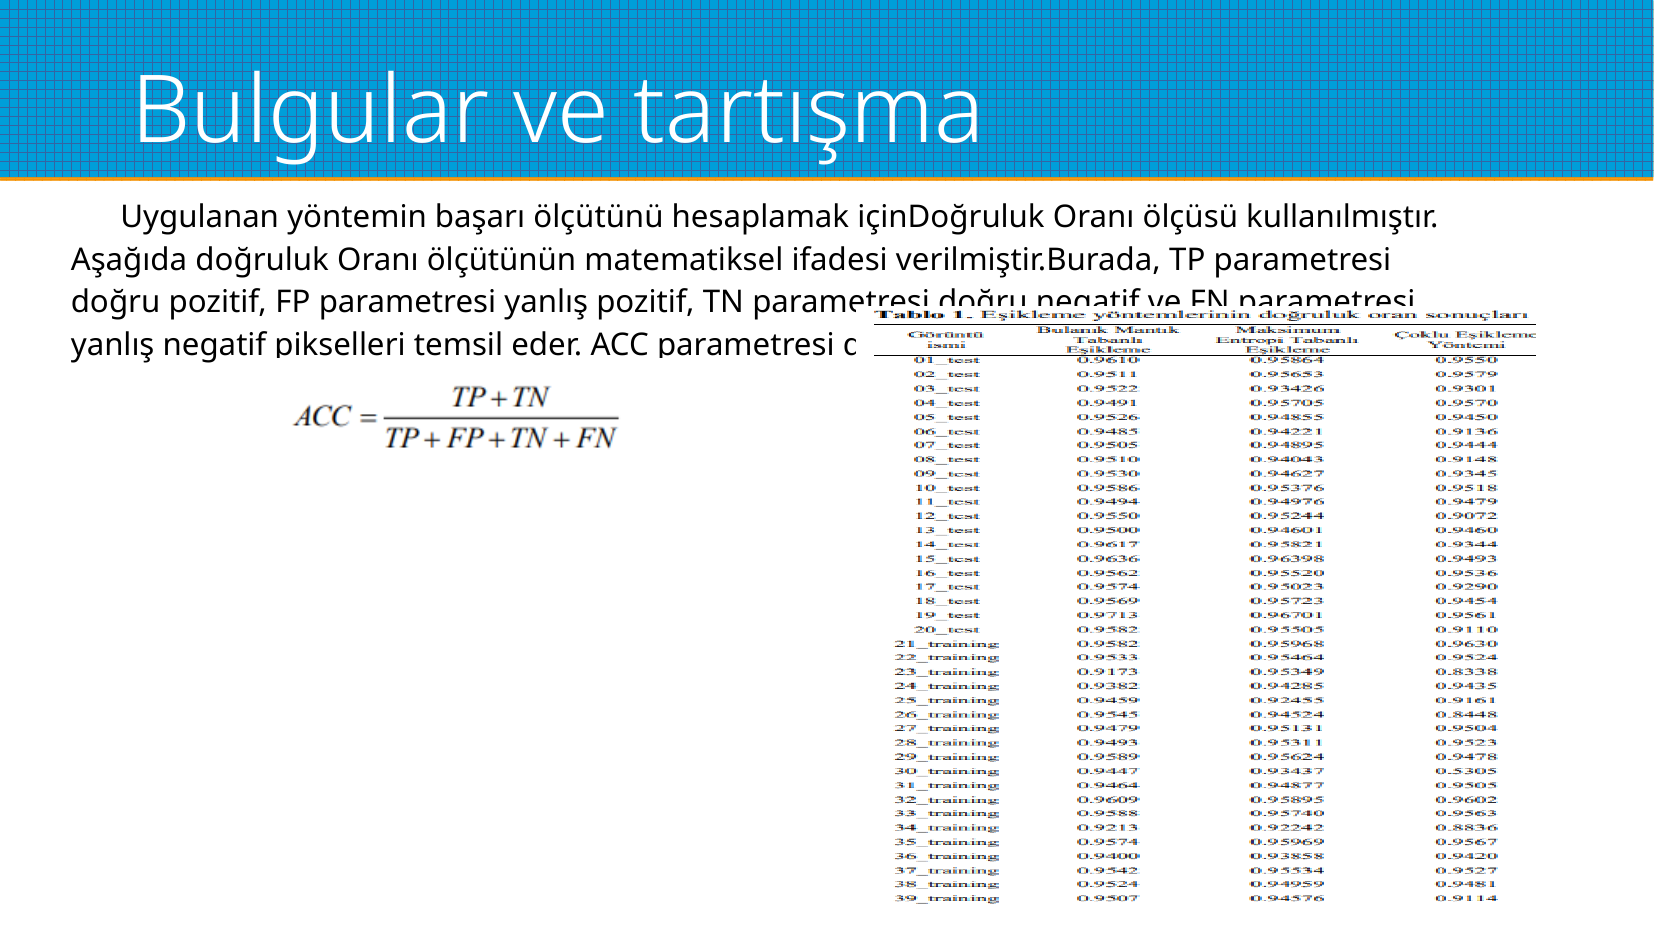

# Bulgular ve tartışma
 Uygulanan yöntemin başarı ölçütünü hesaplamak içinDoğruluk Oranı ölçüsü kullanılmıştır. Aşağıda doğruluk Oranı ölçütünün matematiksel ifadesi verilmiştir.Burada, TP parametresi doğru pozitif, FP parametresi yanlış pozitif, TN parametresi doğru negatif ve FN parametresi yanlış negatif pikselleri temsil eder. ACC parametresi doğruluk oranını temsil eder